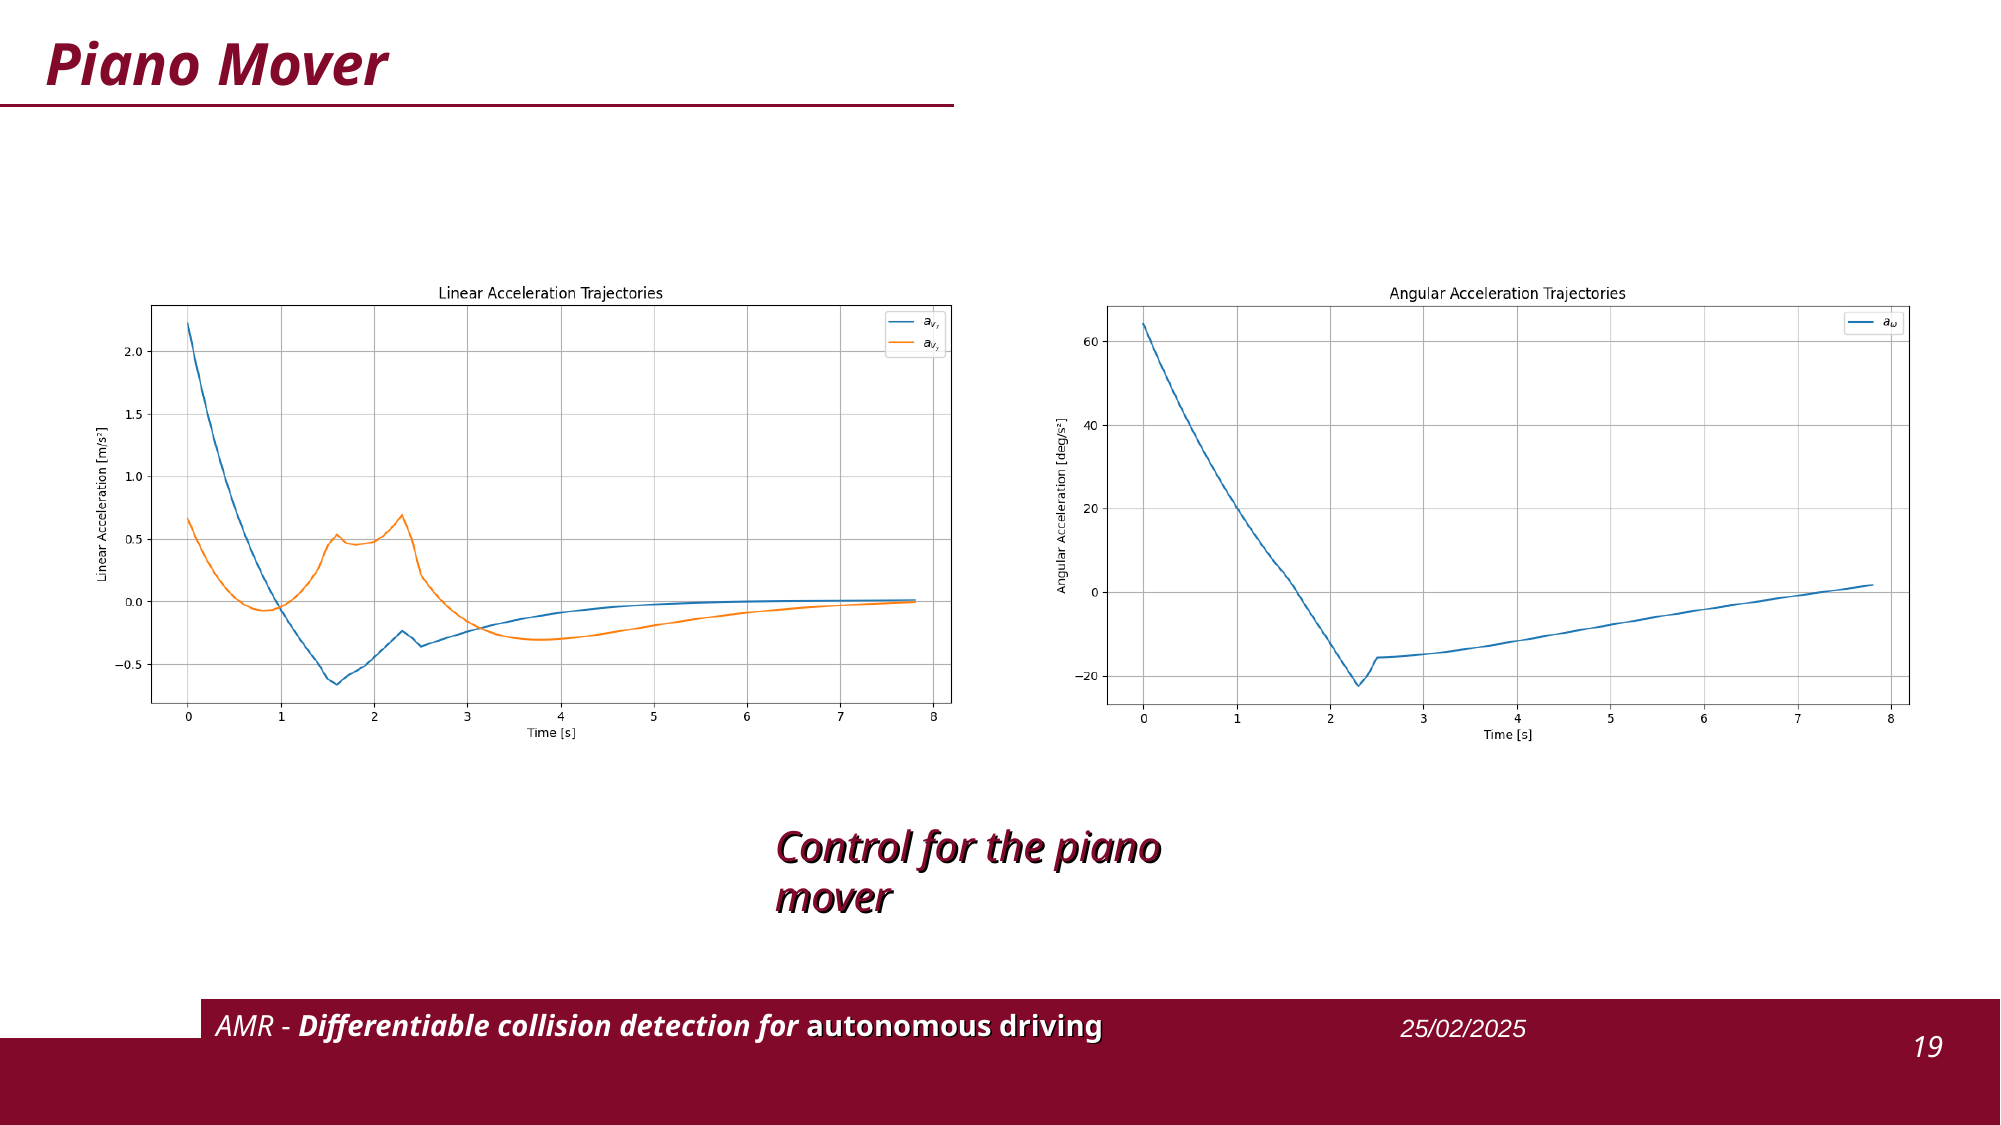

Piano Mover
Control for the piano mover
AMR - Differentiable collision detection for autonomous driving
25/02/2025